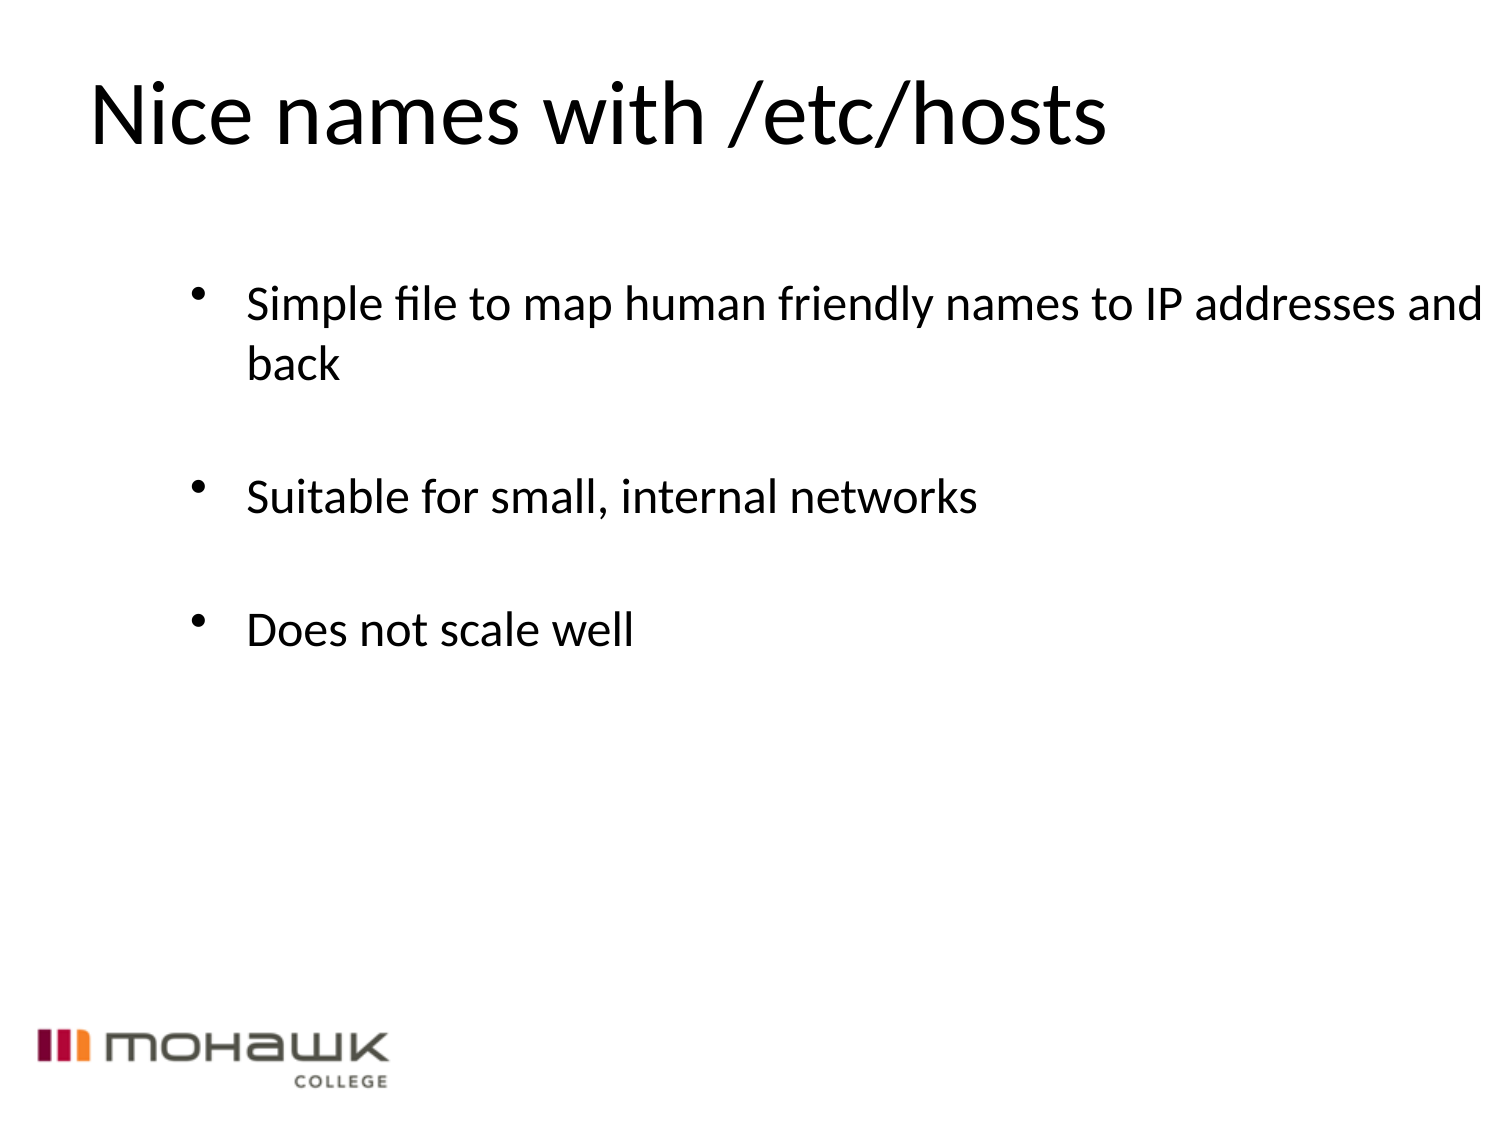

# Nice names with /etc/hosts
Simple file to map human friendly names to IP addresses and back
Suitable for small, internal networks
Does not scale well